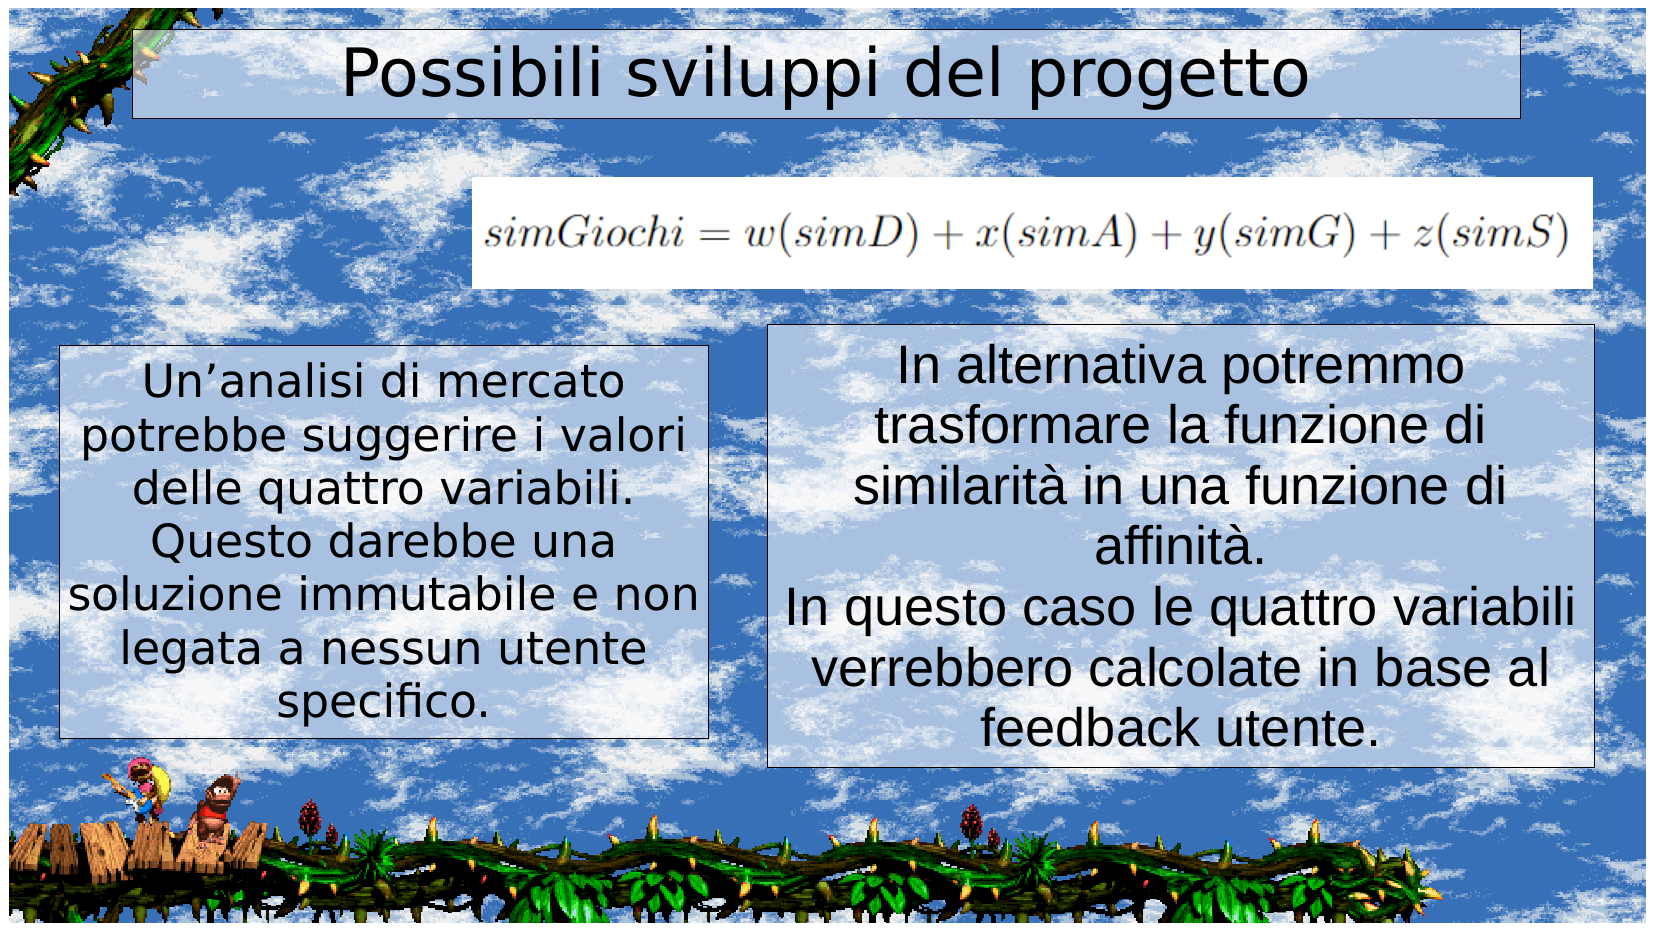

# Possibili sviluppi del progetto
In alternativa potremmo trasformare la funzione di similarità in una funzione di affinità.
In questo caso le quattro variabili verrebbero calcolate in base al feedback utente.
Un’analisi di mercato potrebbe suggerire i valori delle quattro variabili.
Questo darebbe una soluzione immutabile e non legata a nessun utente specifico.